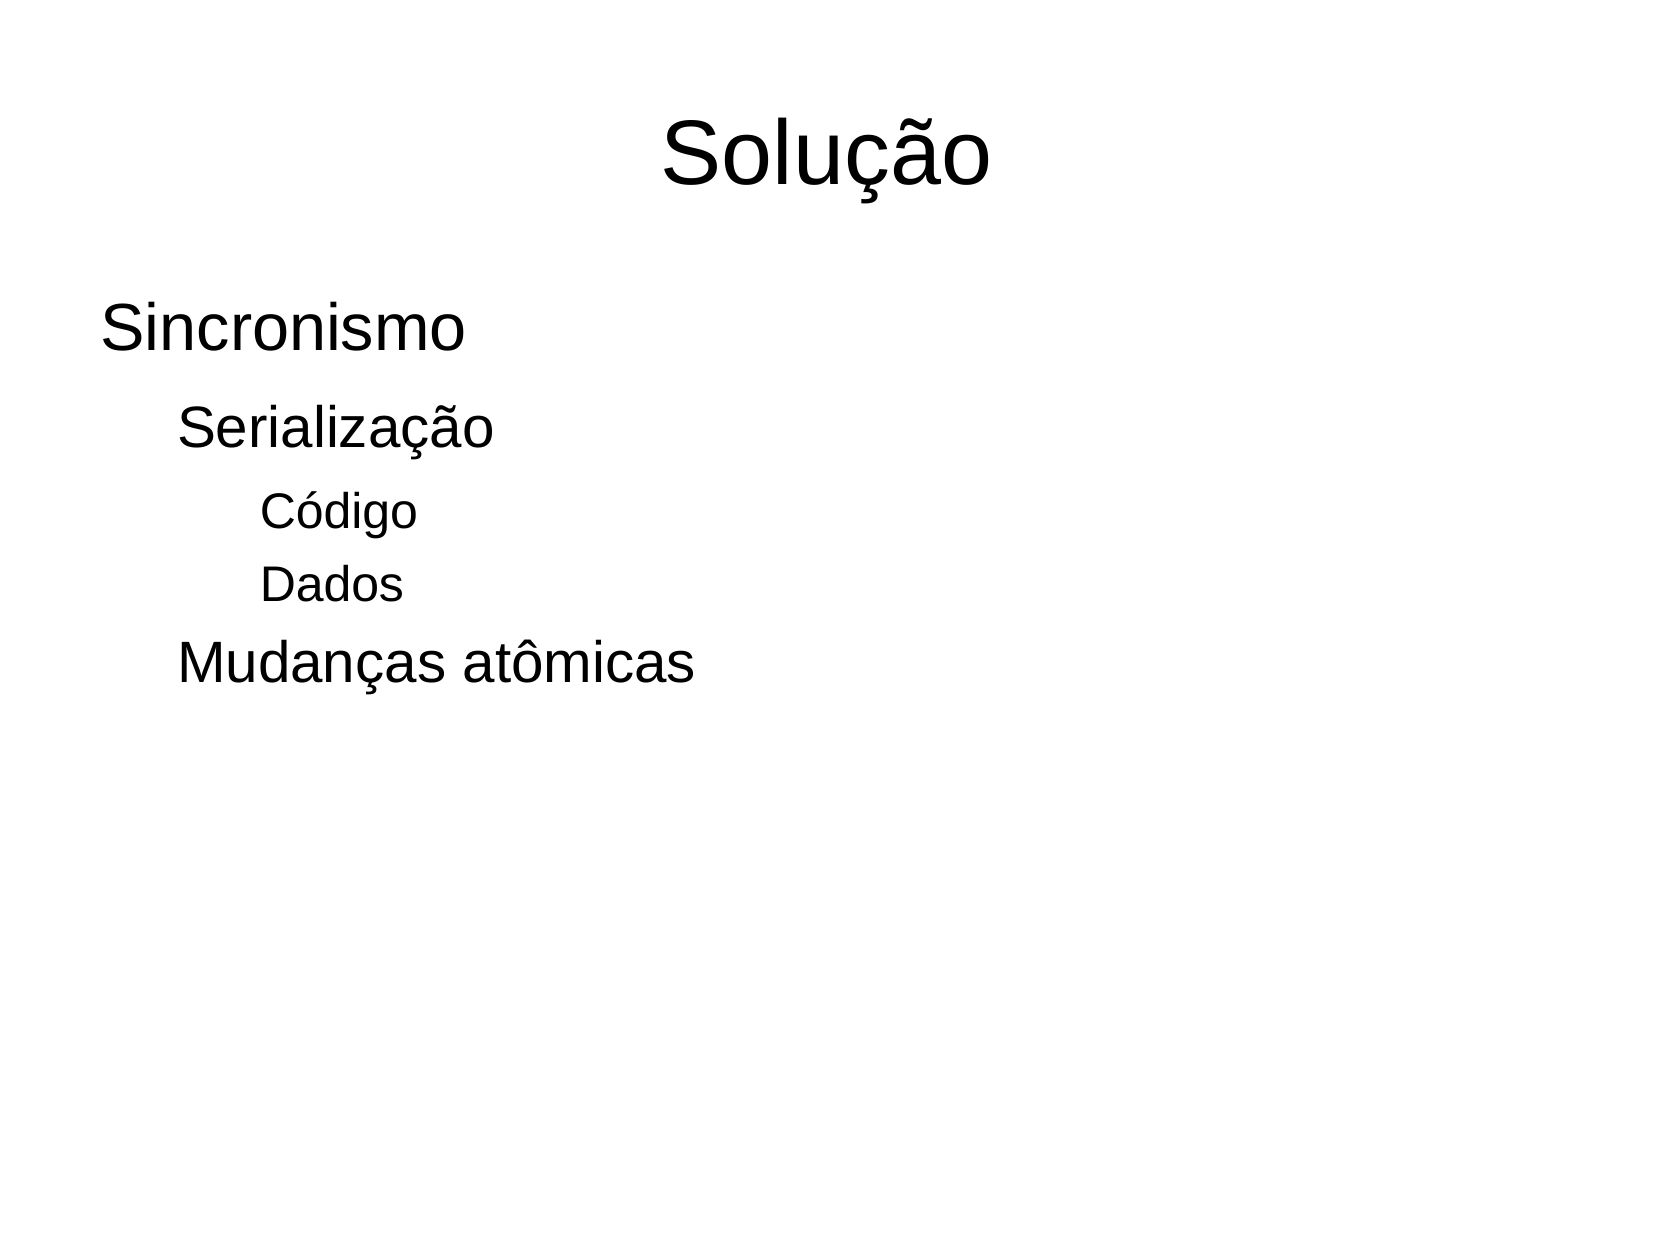

# Solução
Sincronismo
Serialização
Código
Dados
Mudanças atômicas